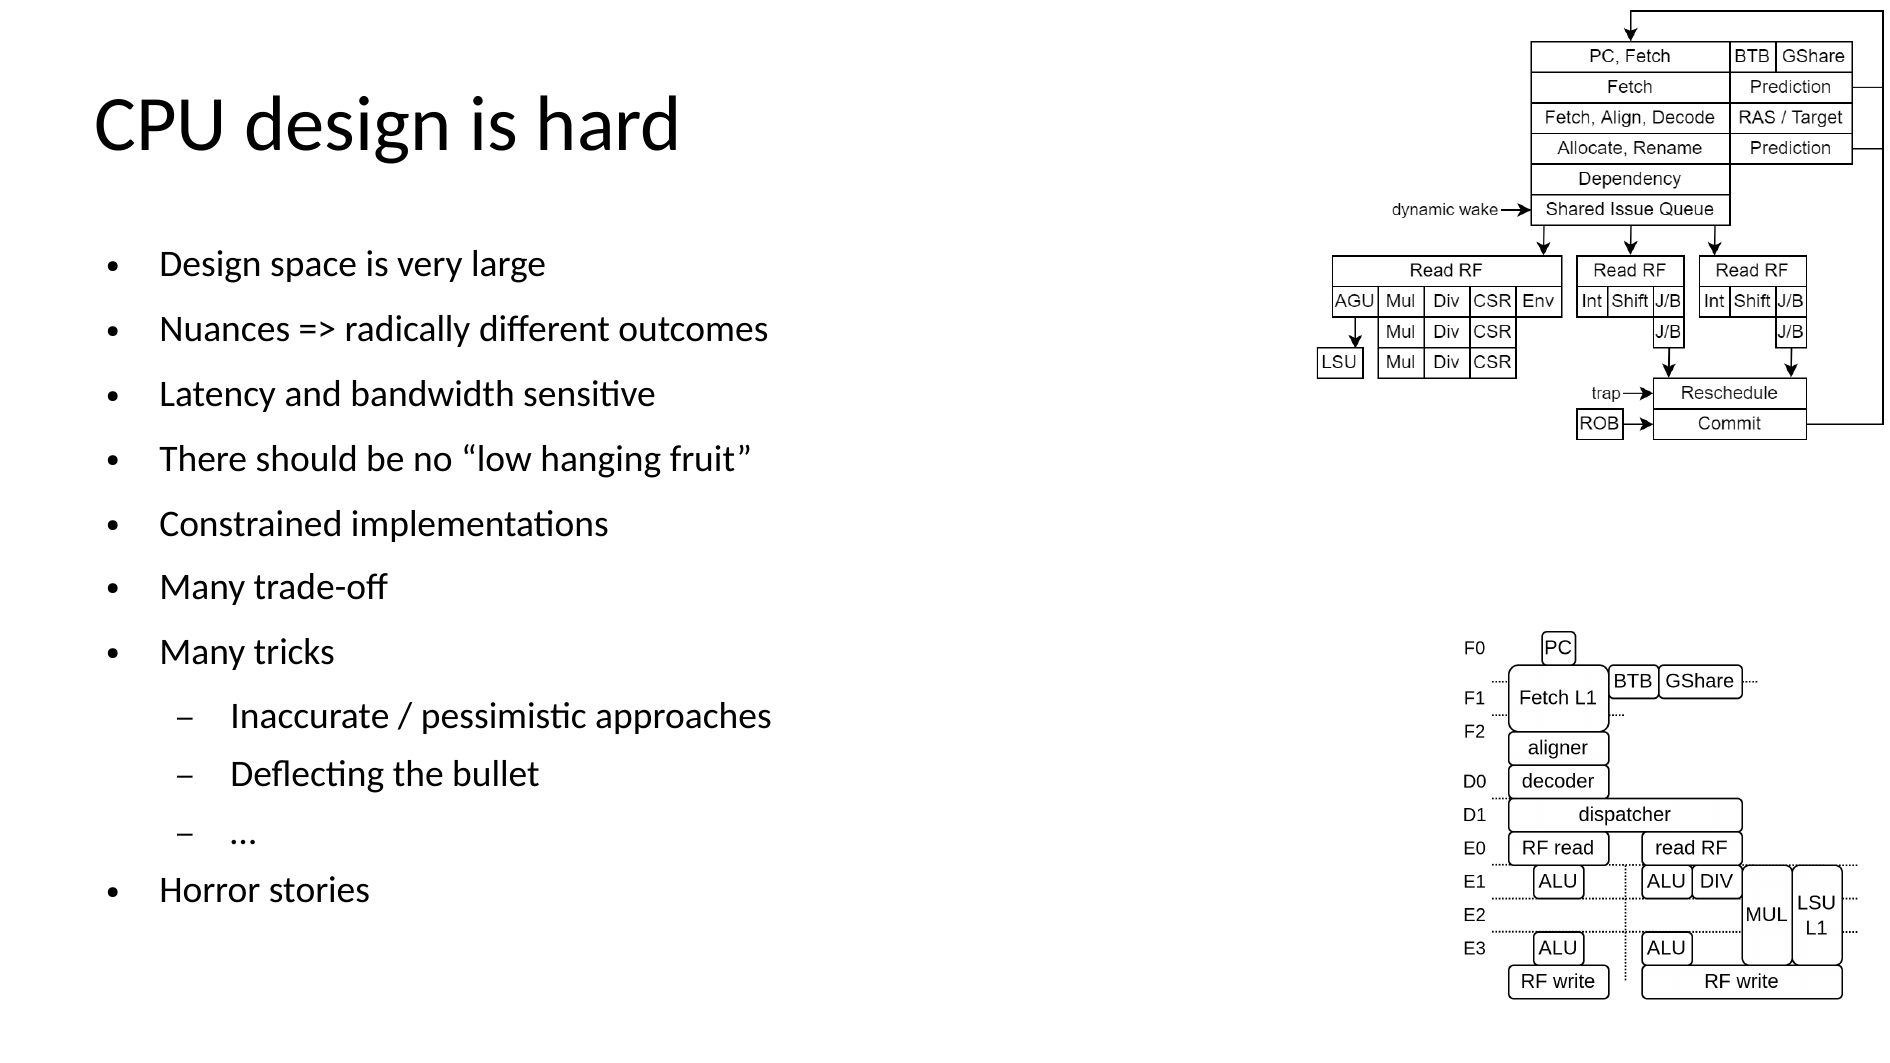

# CPU design is hard
Design space is very large
Nuances => radically different outcomes
Latency and bandwidth sensitive
There should be no “low hanging fruit”
Constrained implementations
Many trade-off
Many tricks
Inaccurate / pessimistic approaches
Deflecting the bullet
…
Horror stories